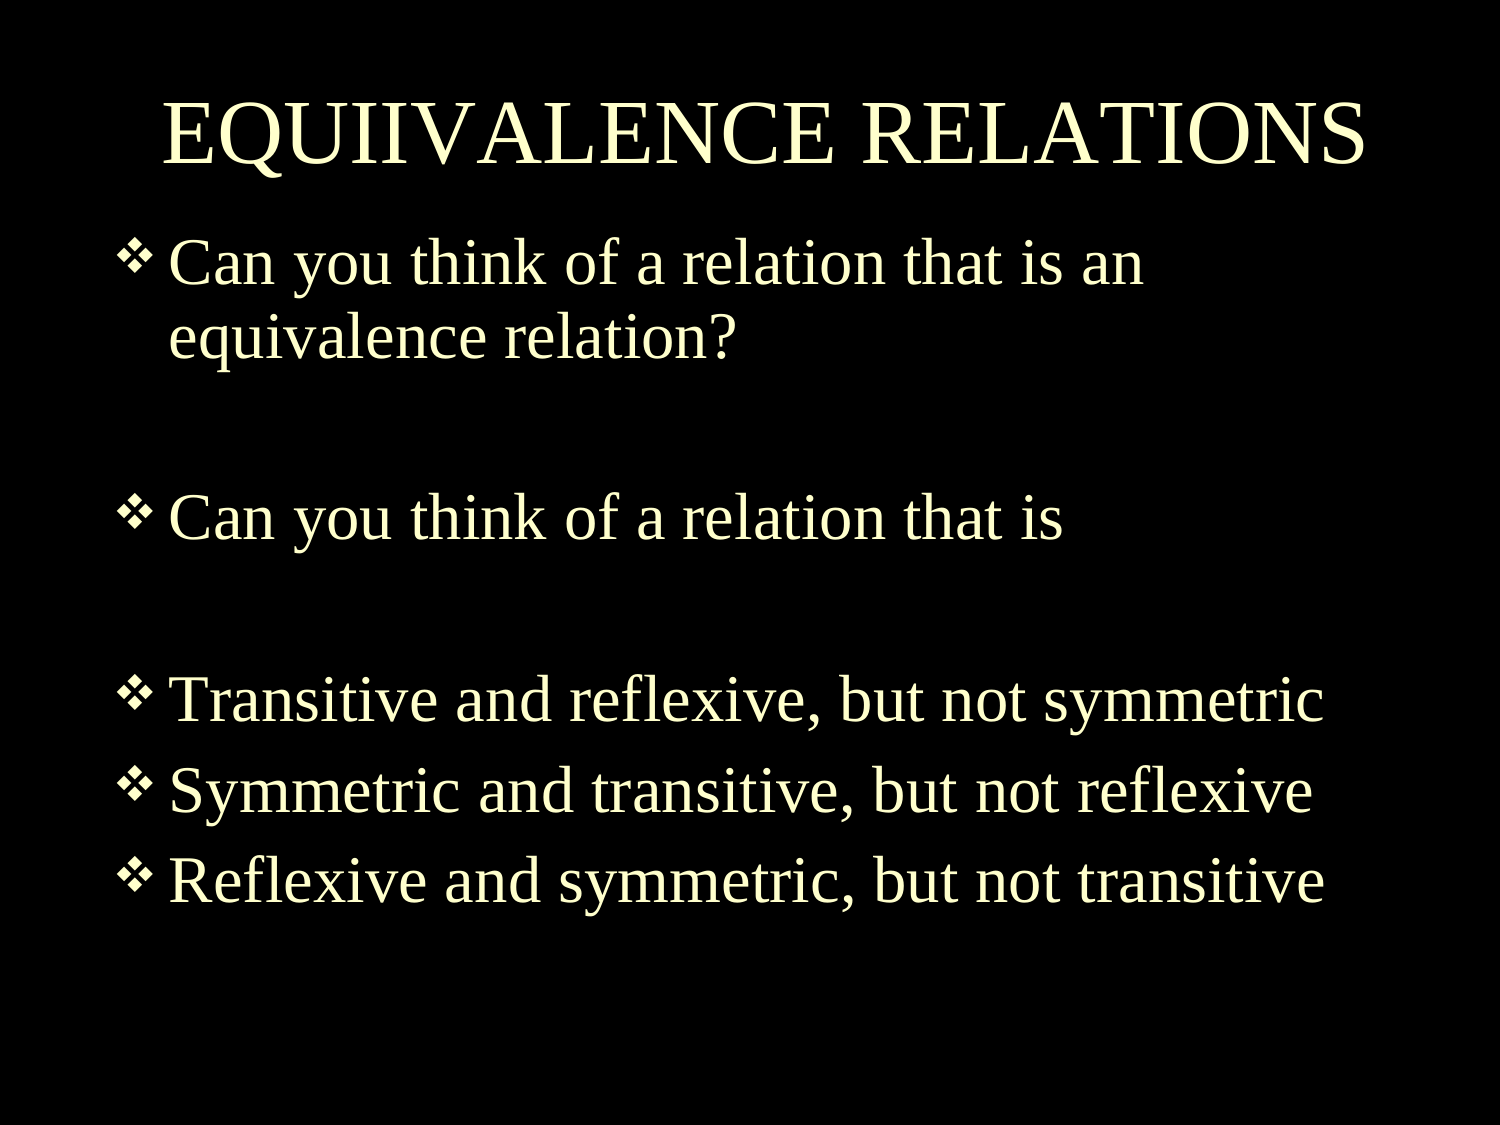

# EQUIIVALENCE RELATIONS
Can you think of a relation that is an equivalence relation?
Can you think of a relation that is
Transitive and reflexive, but not symmetric
Symmetric and transitive, but not reflexive
Reflexive and symmetric, but not transitive